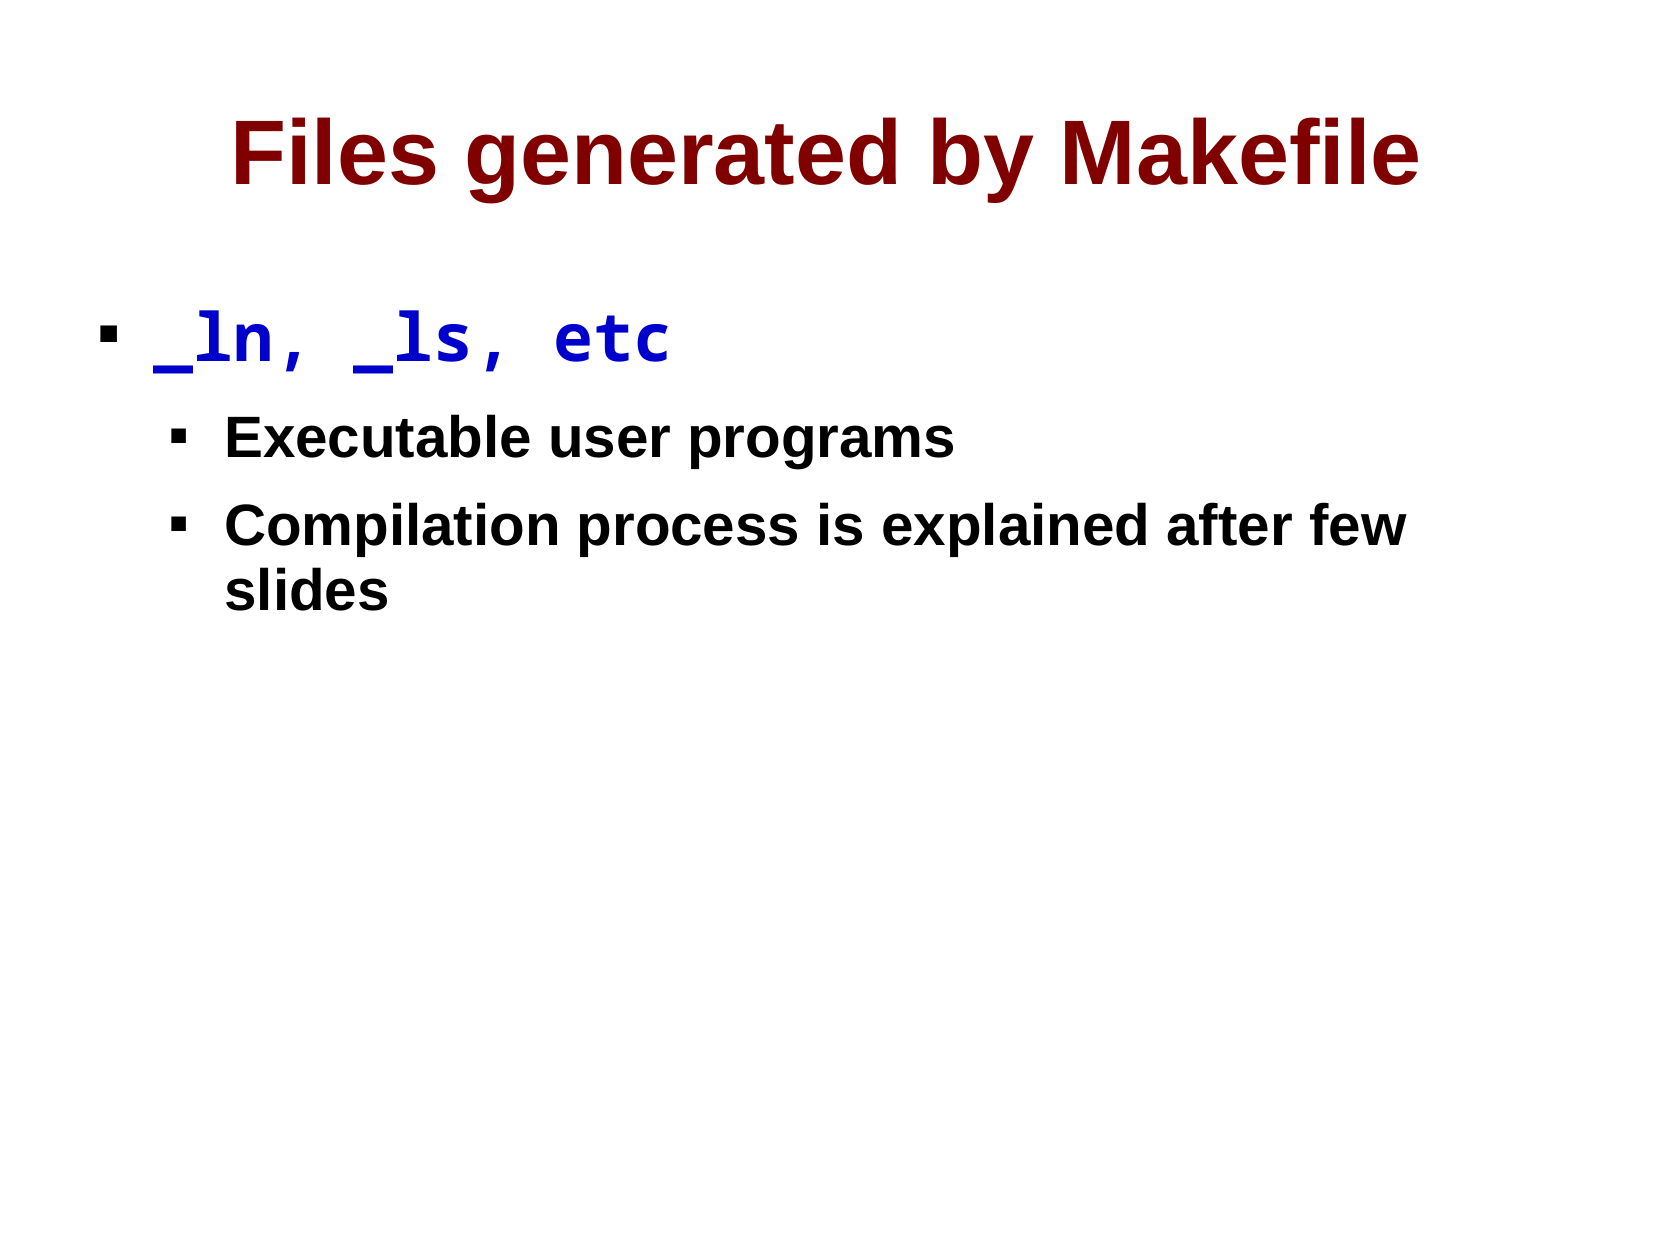

# Files generated by Makefile
_ln, _ls, etc
Executable user programs
Compilation process is explained after few slides